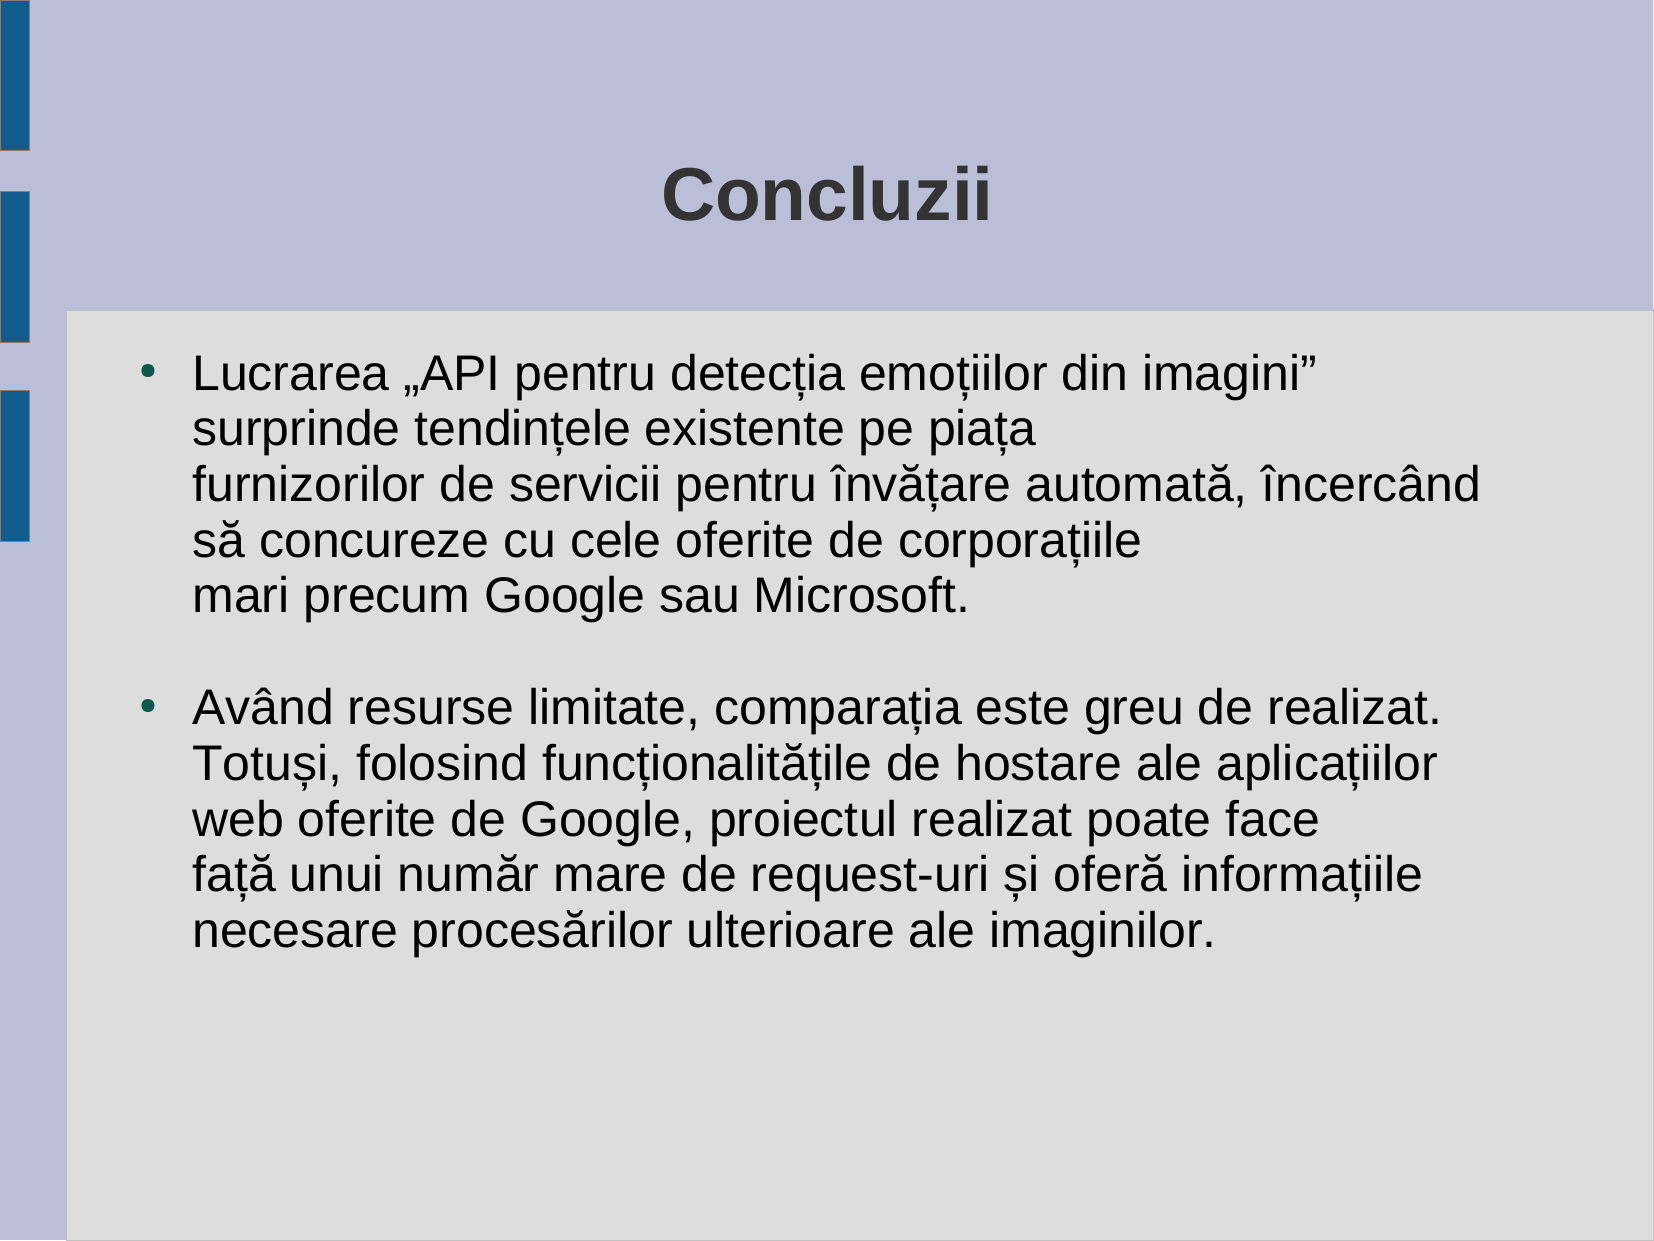

# Concluzii
Lucrarea „API pentru detecția emoțiilor din imagini” surprinde tendințele existente pe piața
furnizorilor de servicii pentru învățare automată, încercând să concureze cu cele oferite de corporațiile
mari precum Google sau Microsoft.
Având resurse limitate, comparația este greu de realizat. Totuși, folosind funcționalitățile de hostare ale aplicațiilor web oferite de Google, proiectul realizat poate face
față unui număr mare de request-uri și oferă informațiile necesare procesărilor ulterioare ale imaginilor.